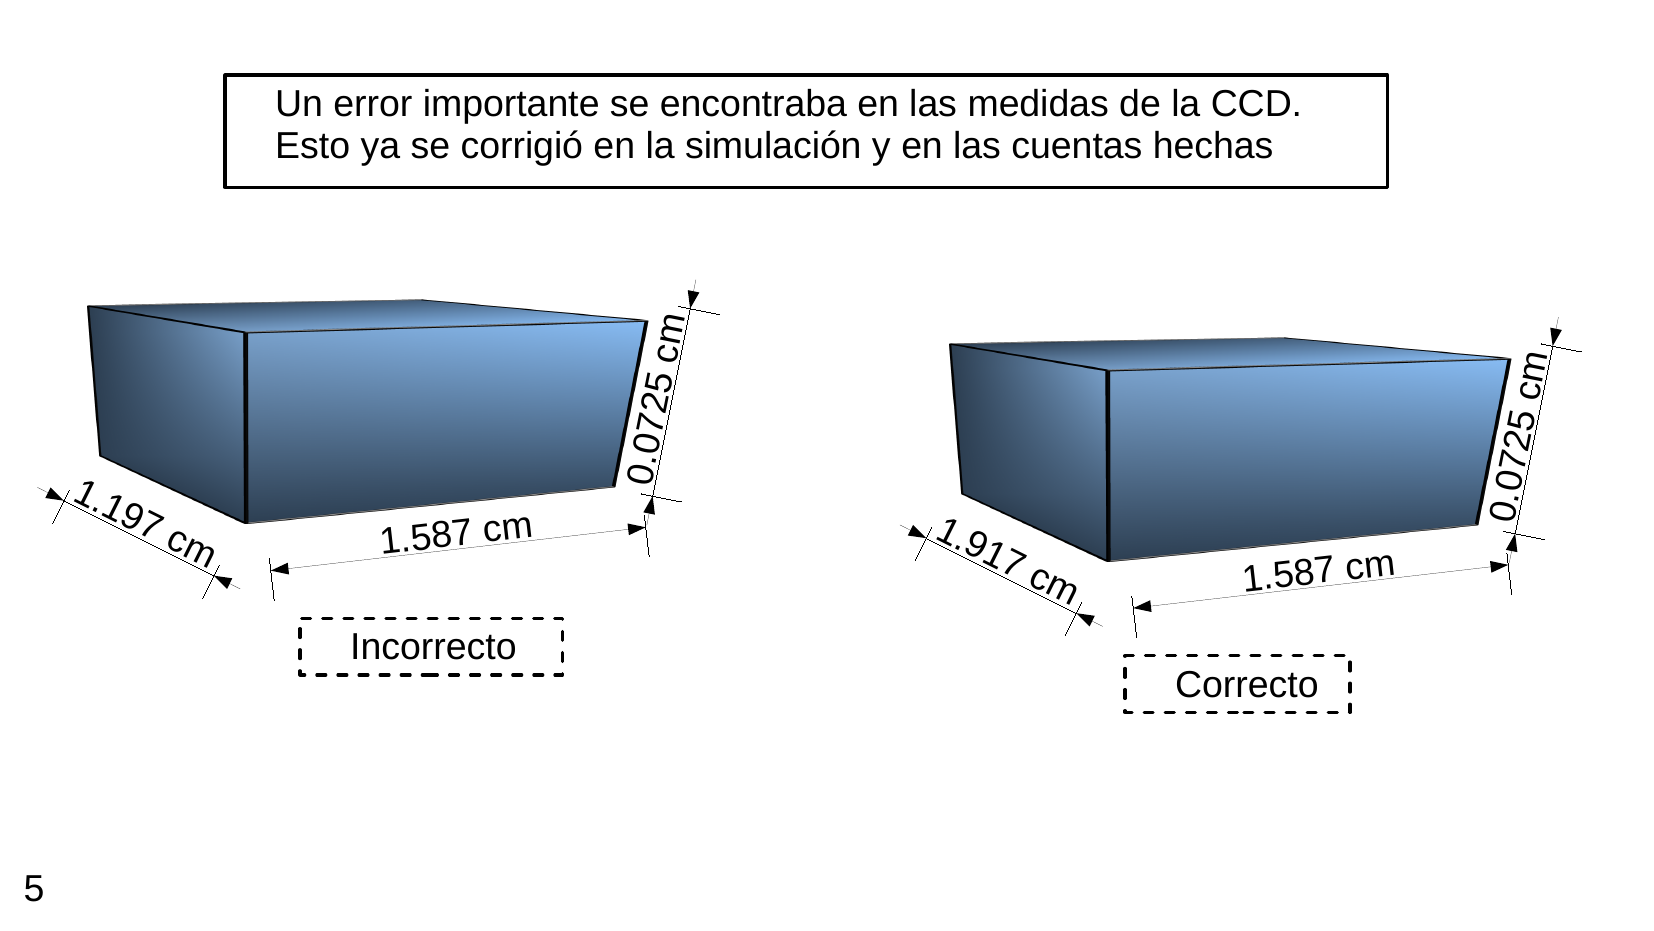

Un error importante se encontraba en las medidas de la CCD. Esto ya se corrigió en la simulación y en las cuentas hechas
Incorrecto
Correcto